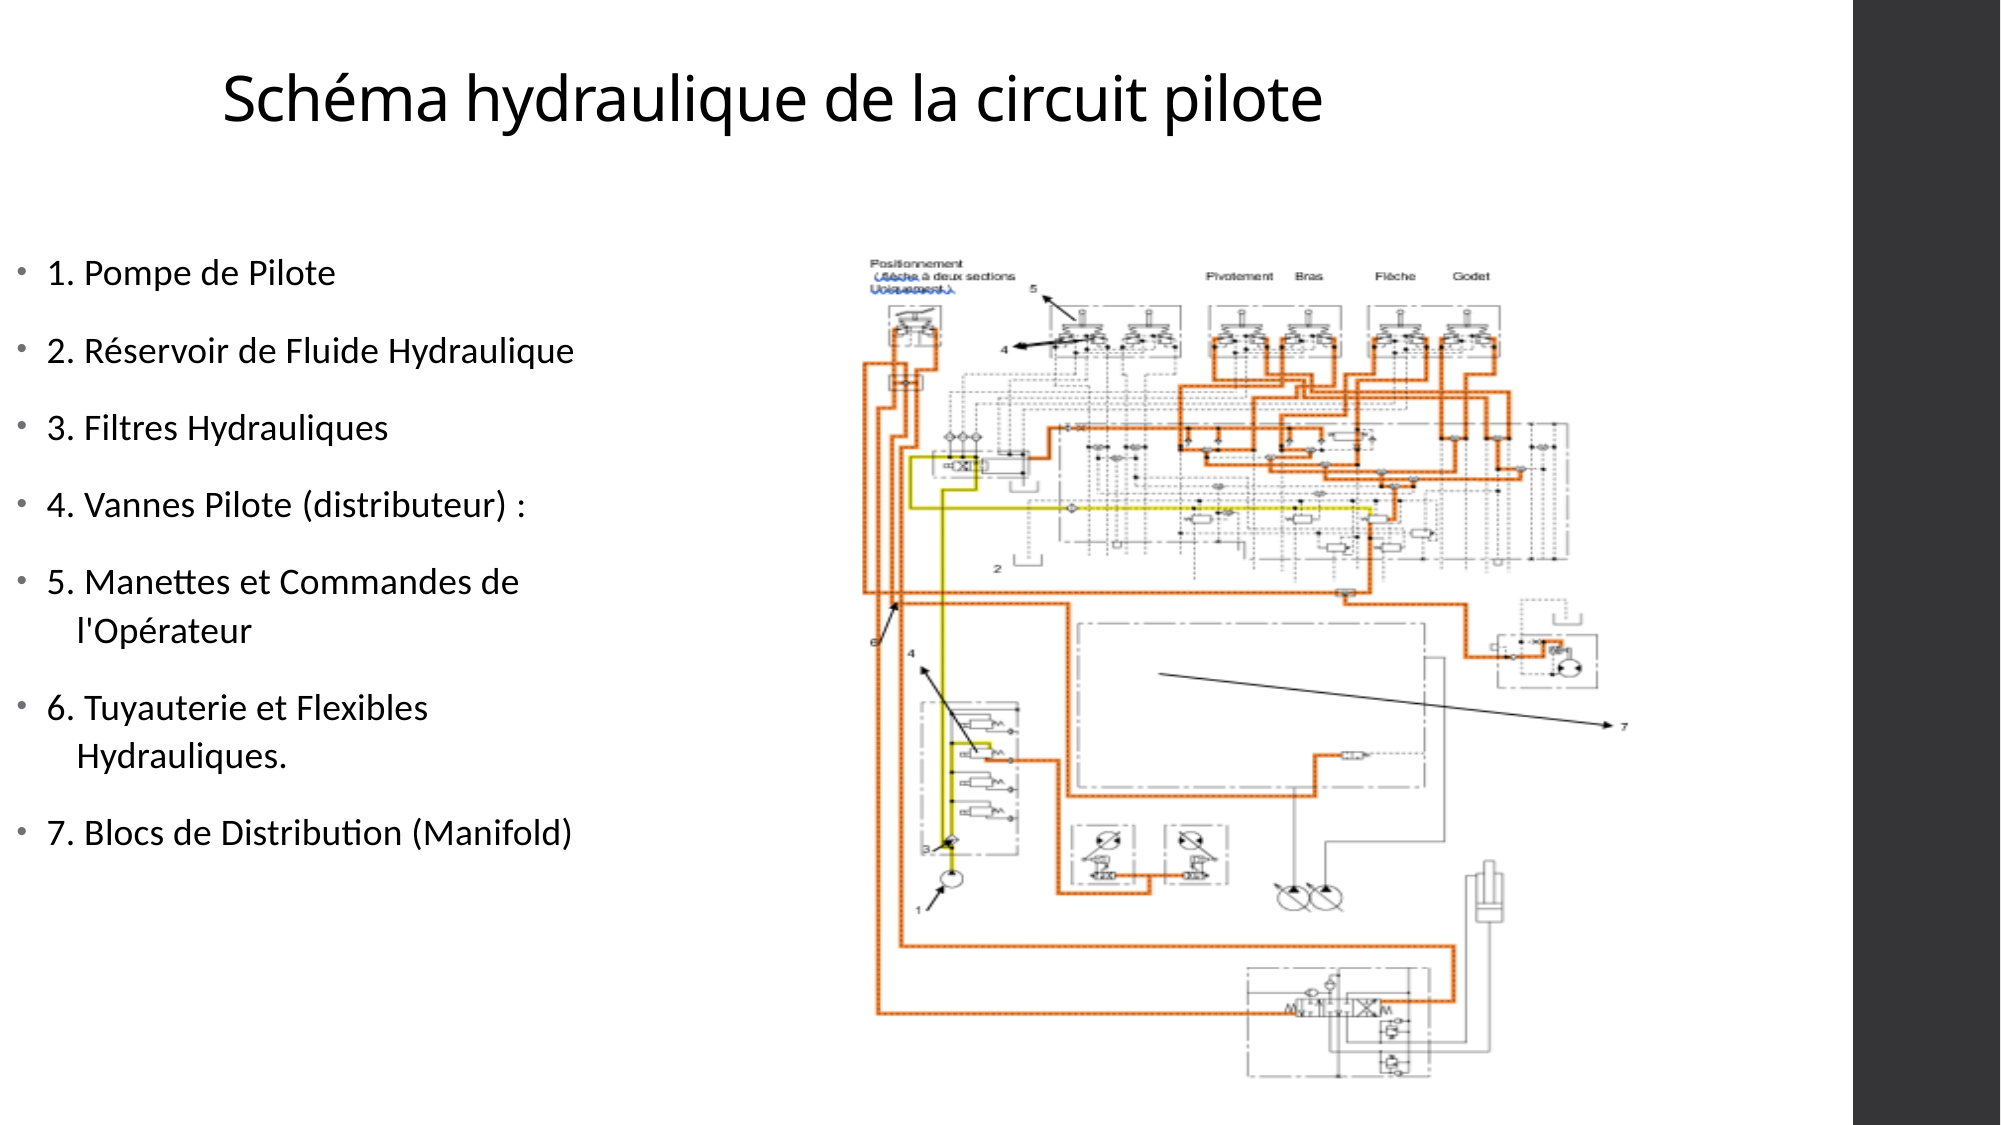

# Schéma hydraulique de la circuit pilote
1. Pompe de Pilote
2. Réservoir de Fluide Hydraulique
3. Filtres Hydrauliques
4. Vannes Pilote (distributeur) :
5. Manettes et Commandes de l'Opérateur
6. Tuyauterie et Flexibles Hydrauliques.
7. Blocs de Distribution (Manifold)